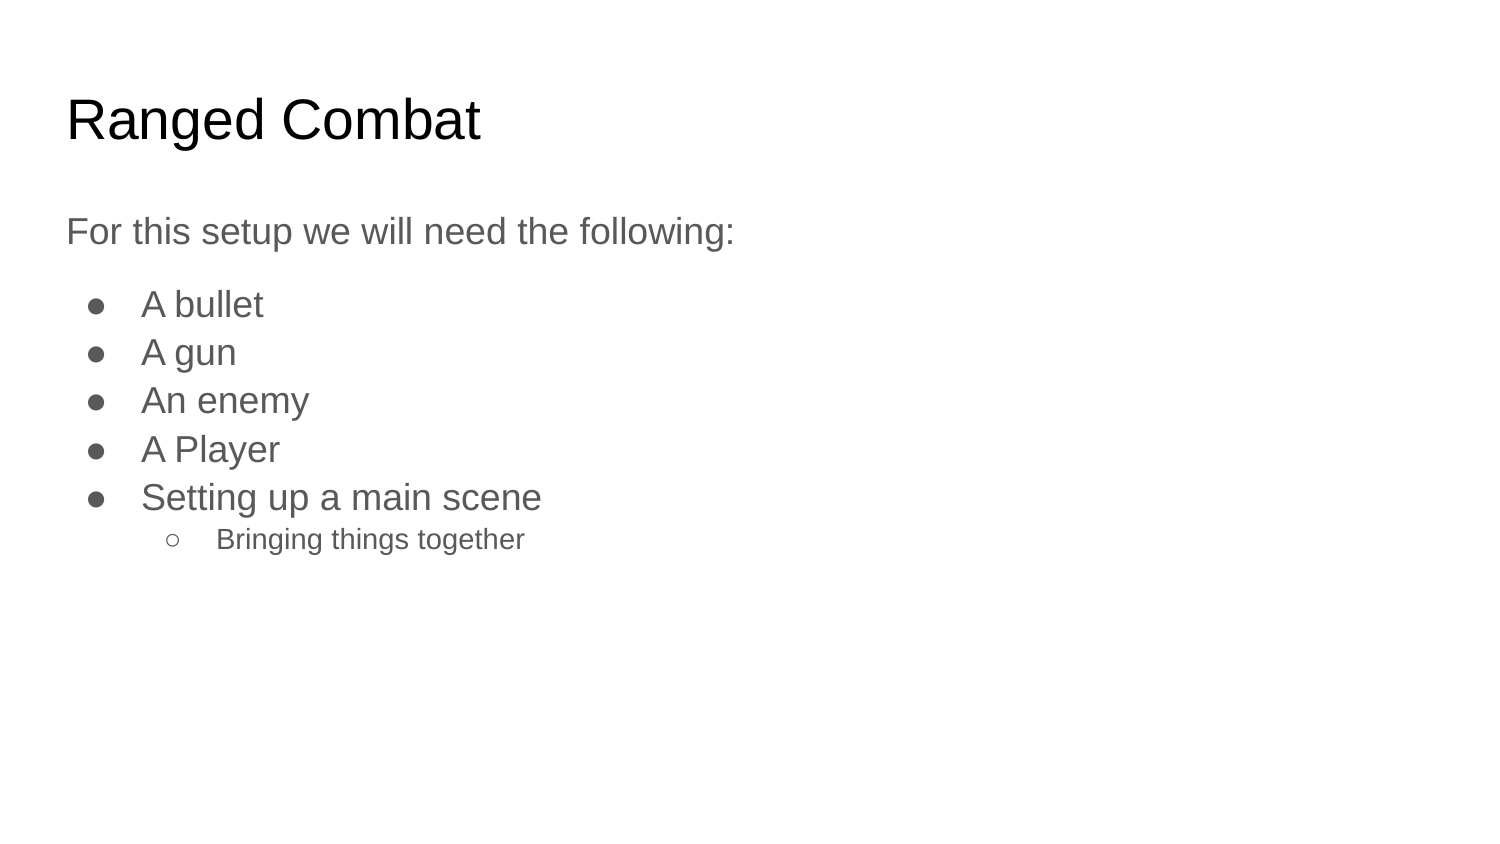

# Ranged Combat
For this setup we will need the following:
A bullet
A gun
An enemy
A Player
Setting up a main scene
Bringing things together